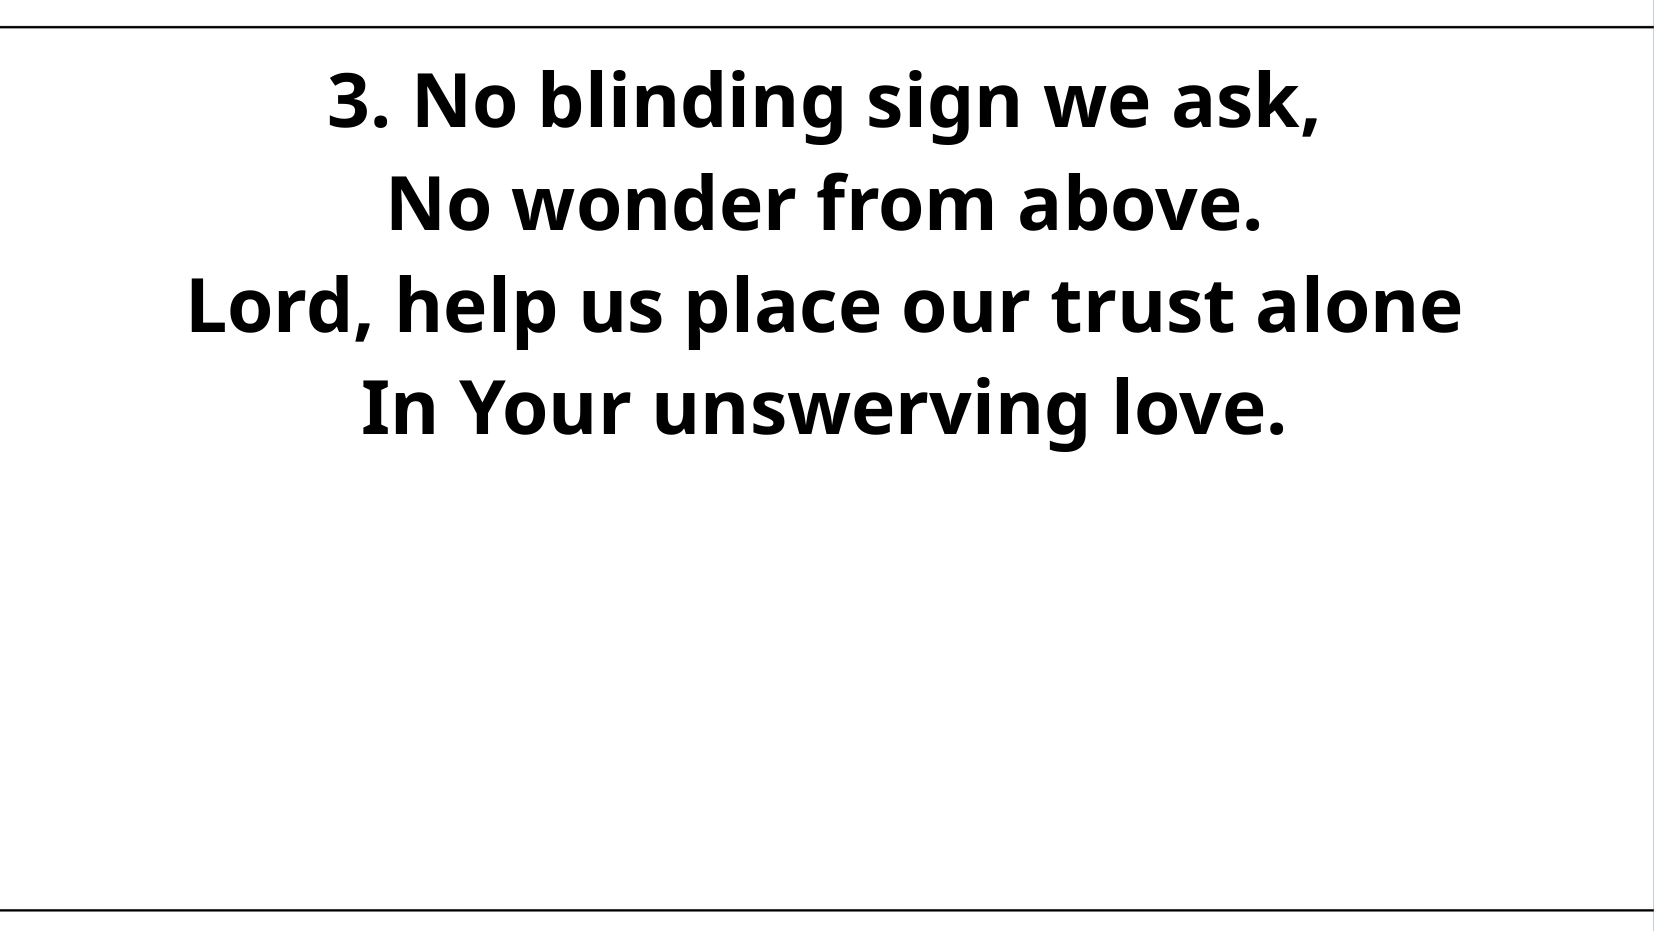

3. No blinding sign we ask,
No wonder from above.
Lord, help us place our trust alone
In Your unswerving love.